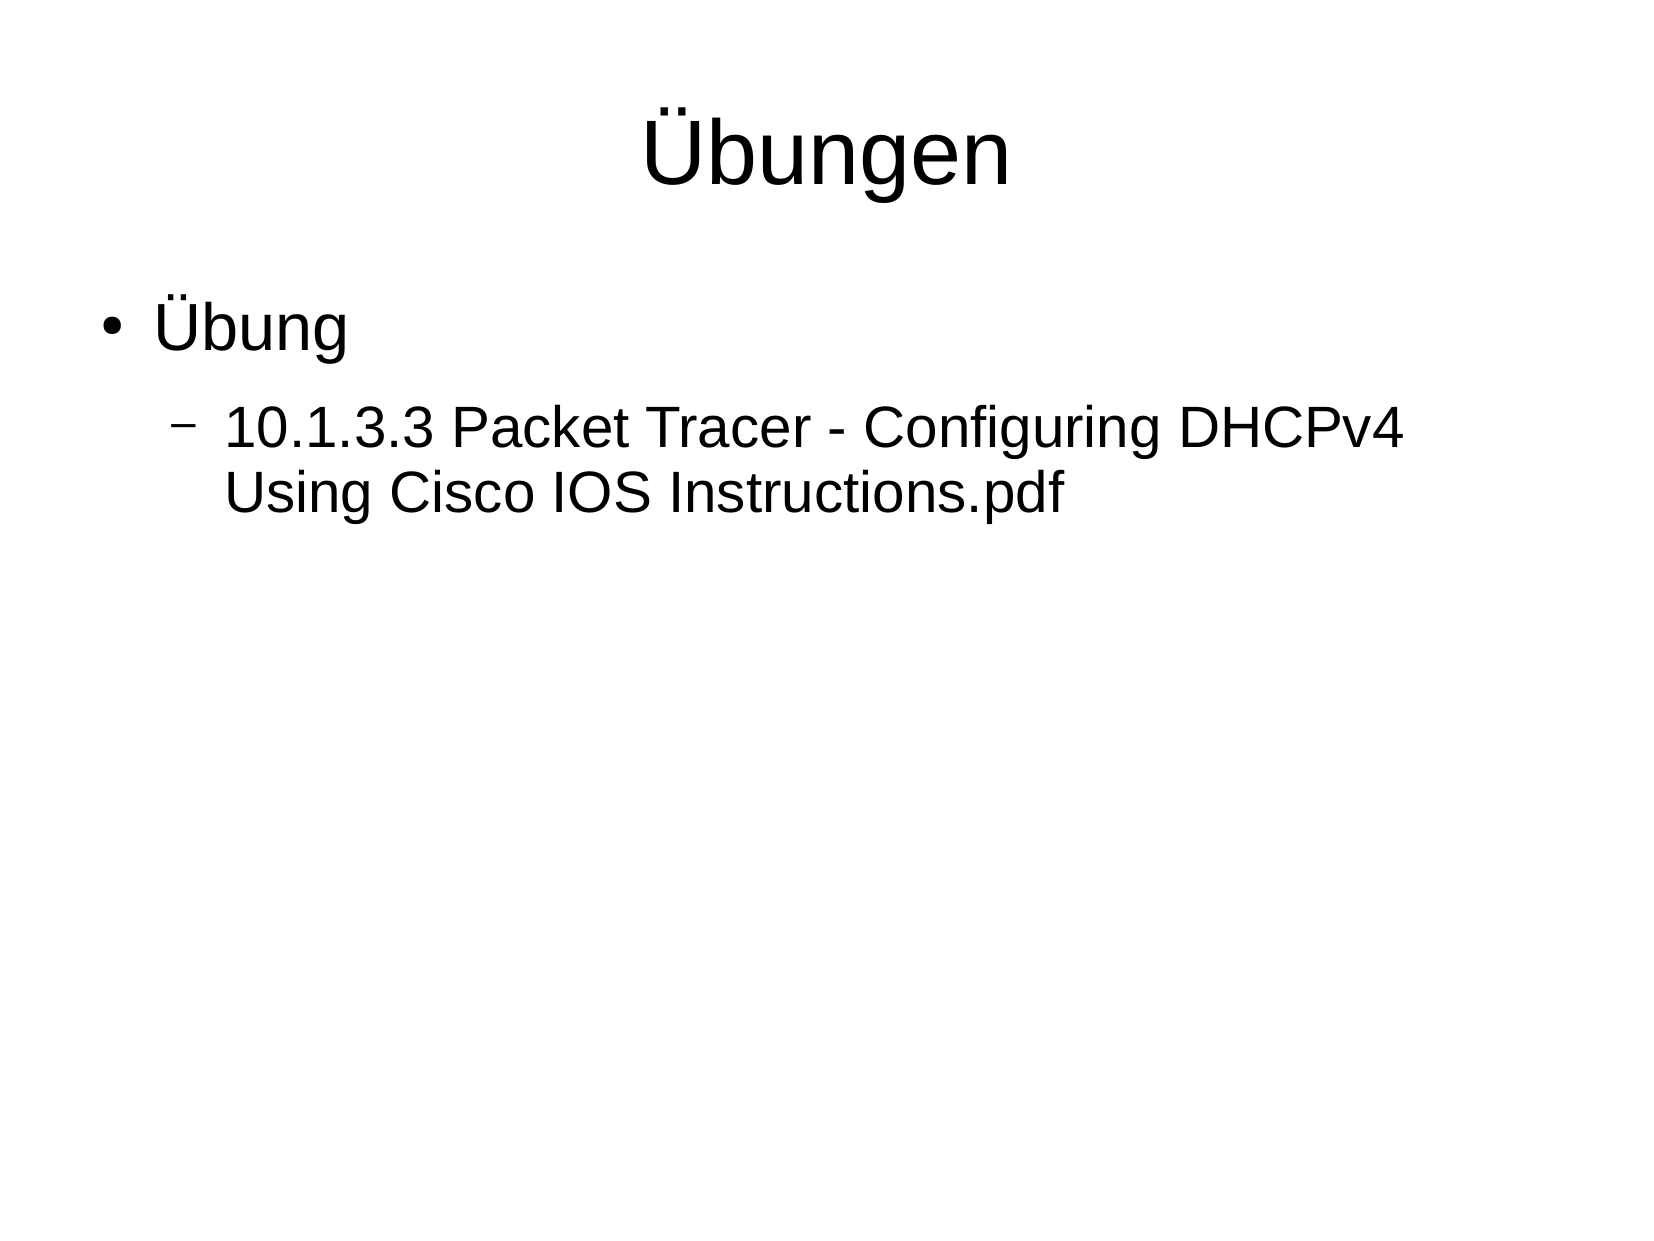

# Übungen
Übung
10.1.3.3 Packet Tracer - Configuring DHCPv4 Using Cisco IOS Instructions.pdf